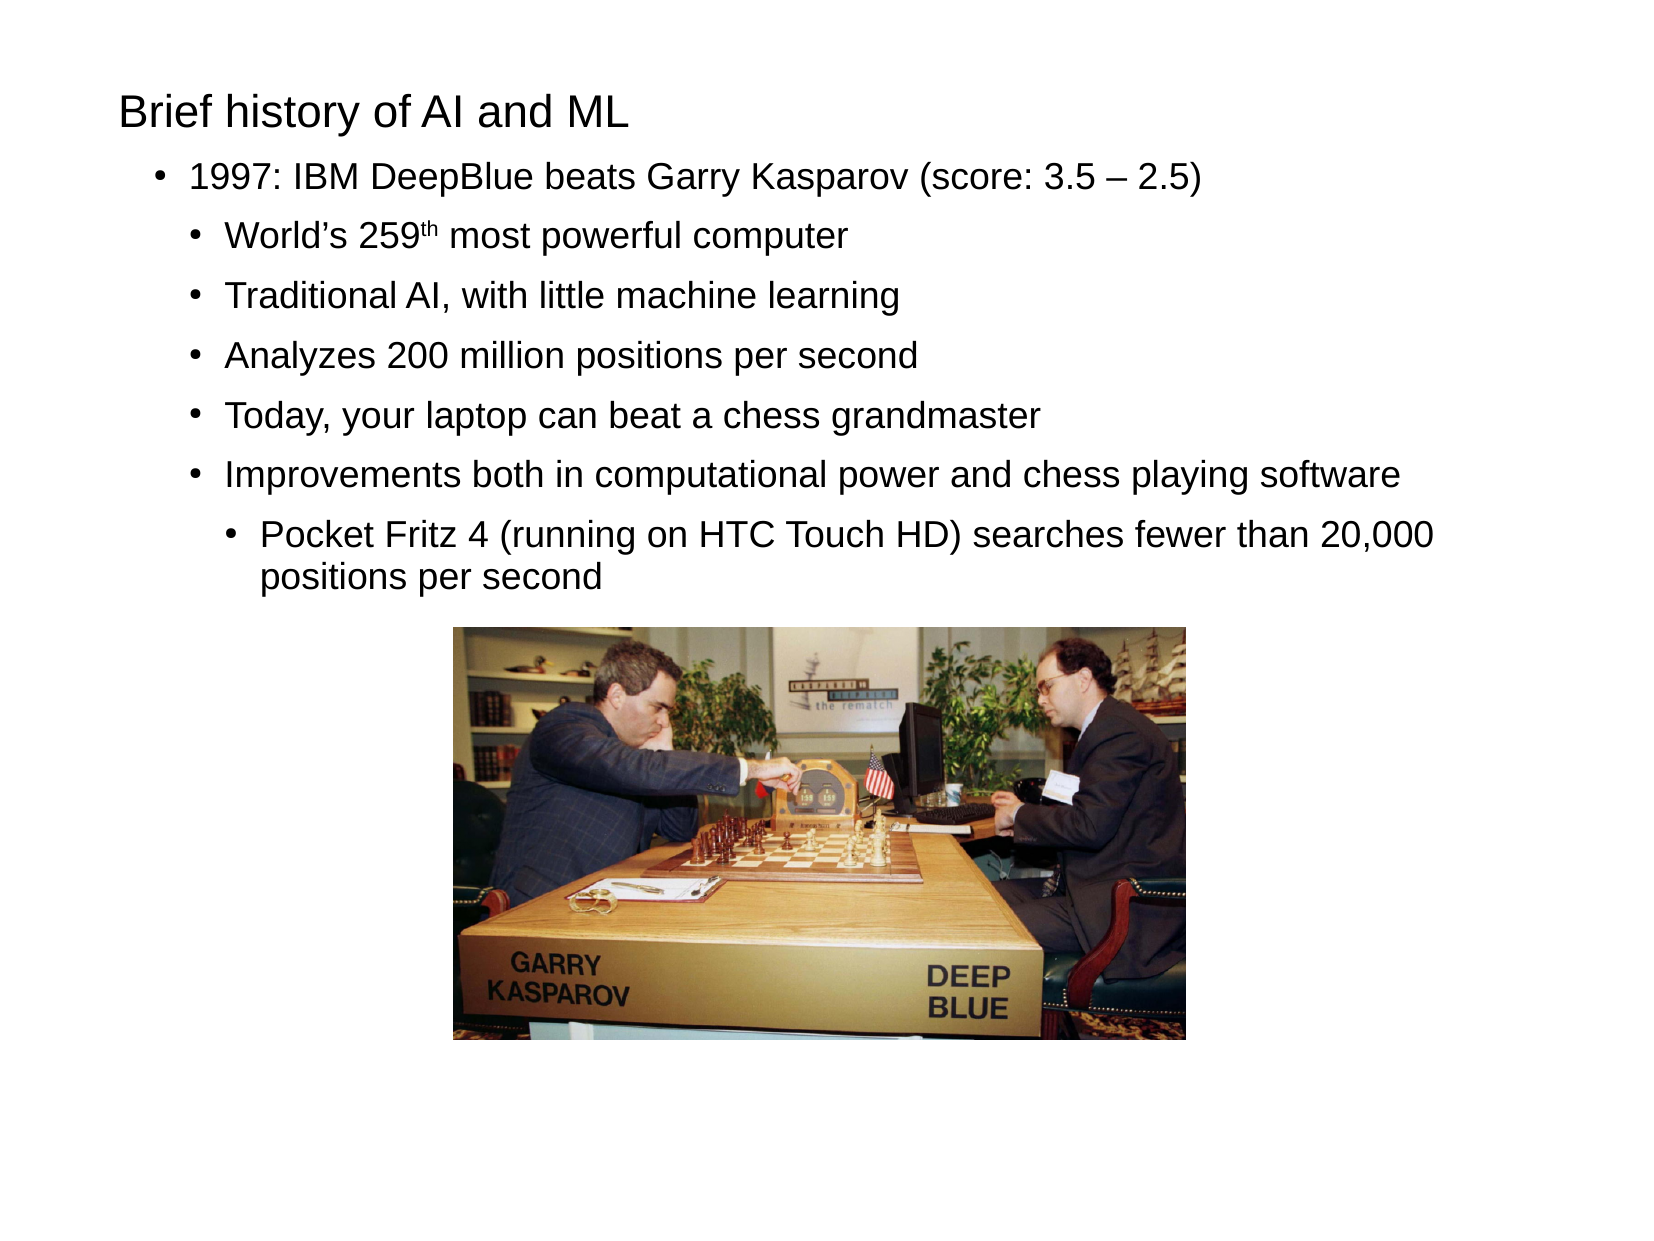

# Brief history of AI and ML
1997: IBM DeepBlue beats Garry Kasparov (score: 3.5 – 2.5)
World’s 259th most powerful computer
Traditional AI, with little machine learning
Analyzes 200 million positions per second
Today, your laptop can beat a chess grandmaster
Improvements both in computational power and chess playing software
Pocket Fritz 4 (running on HTC Touch HD) searches fewer than 20,000 positions per second